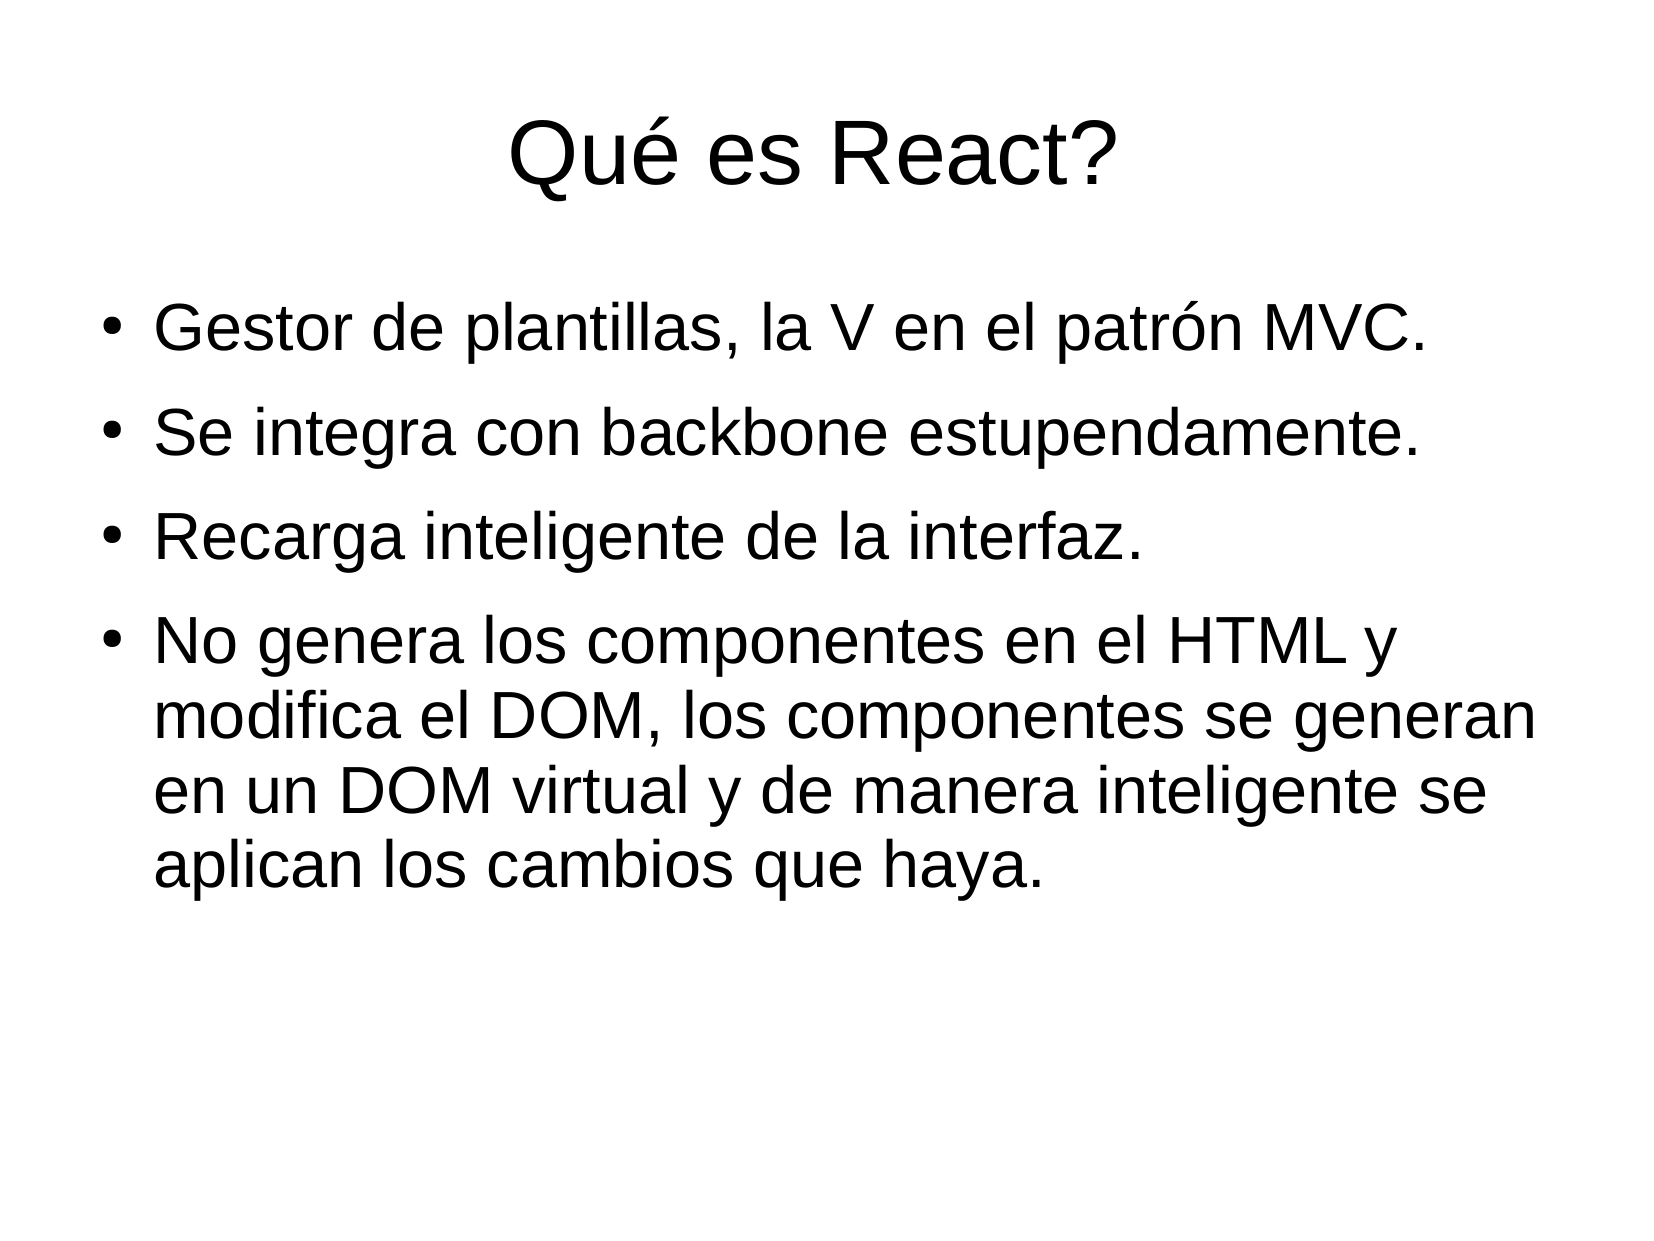

# Qué es React?
Gestor de plantillas, la V en el patrón MVC.
Se integra con backbone estupendamente.
Recarga inteligente de la interfaz.
No genera los componentes en el HTML y modifica el DOM, los componentes se generan en un DOM virtual y de manera inteligente se aplican los cambios que haya.